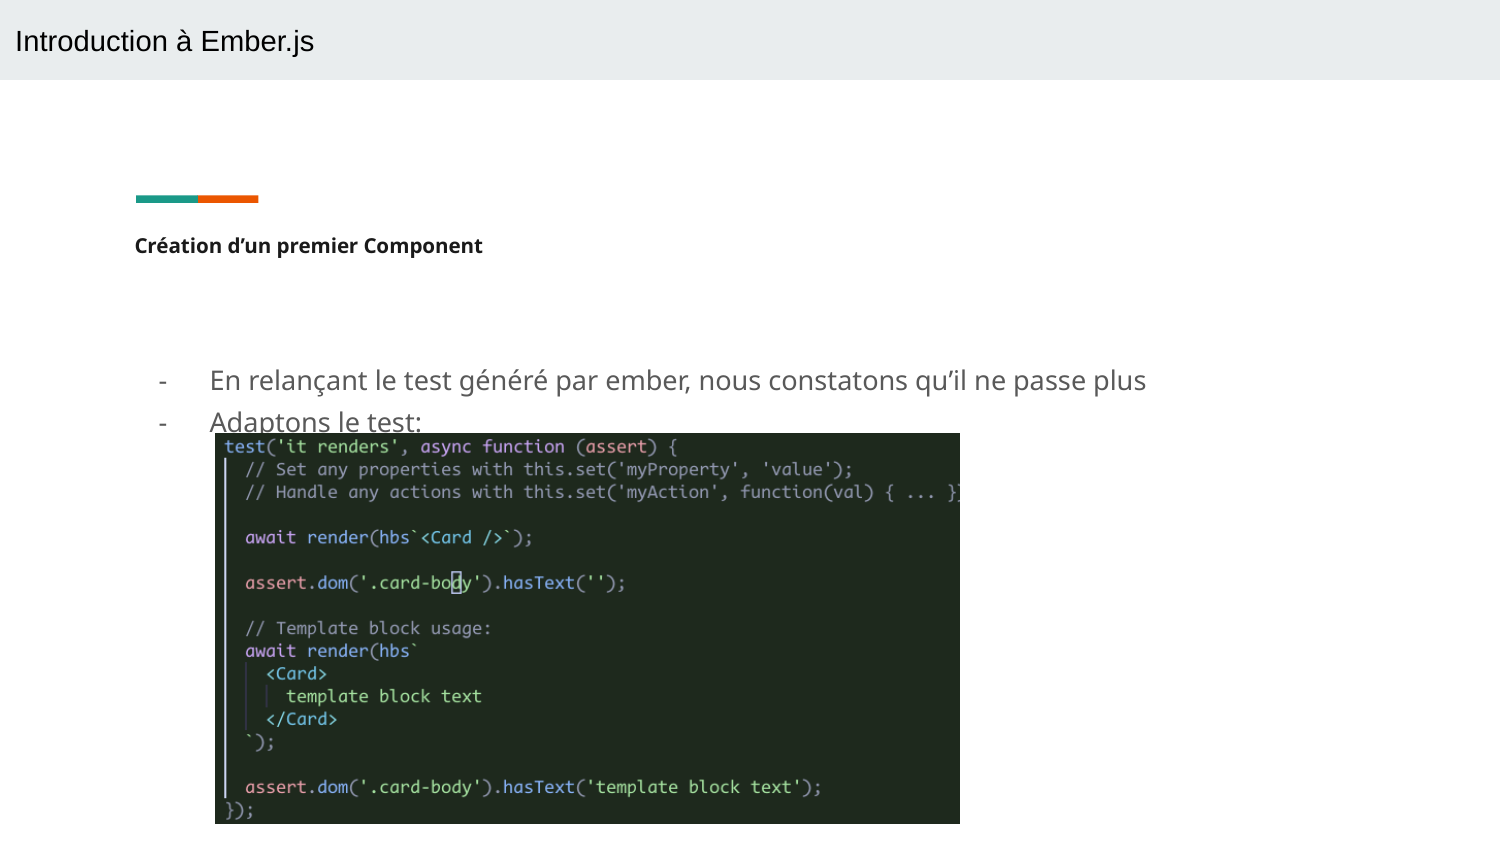

# Création d’un premier Component
En relançant le test généré par ember, nous constatons qu’il ne passe plus
Adaptons le test: